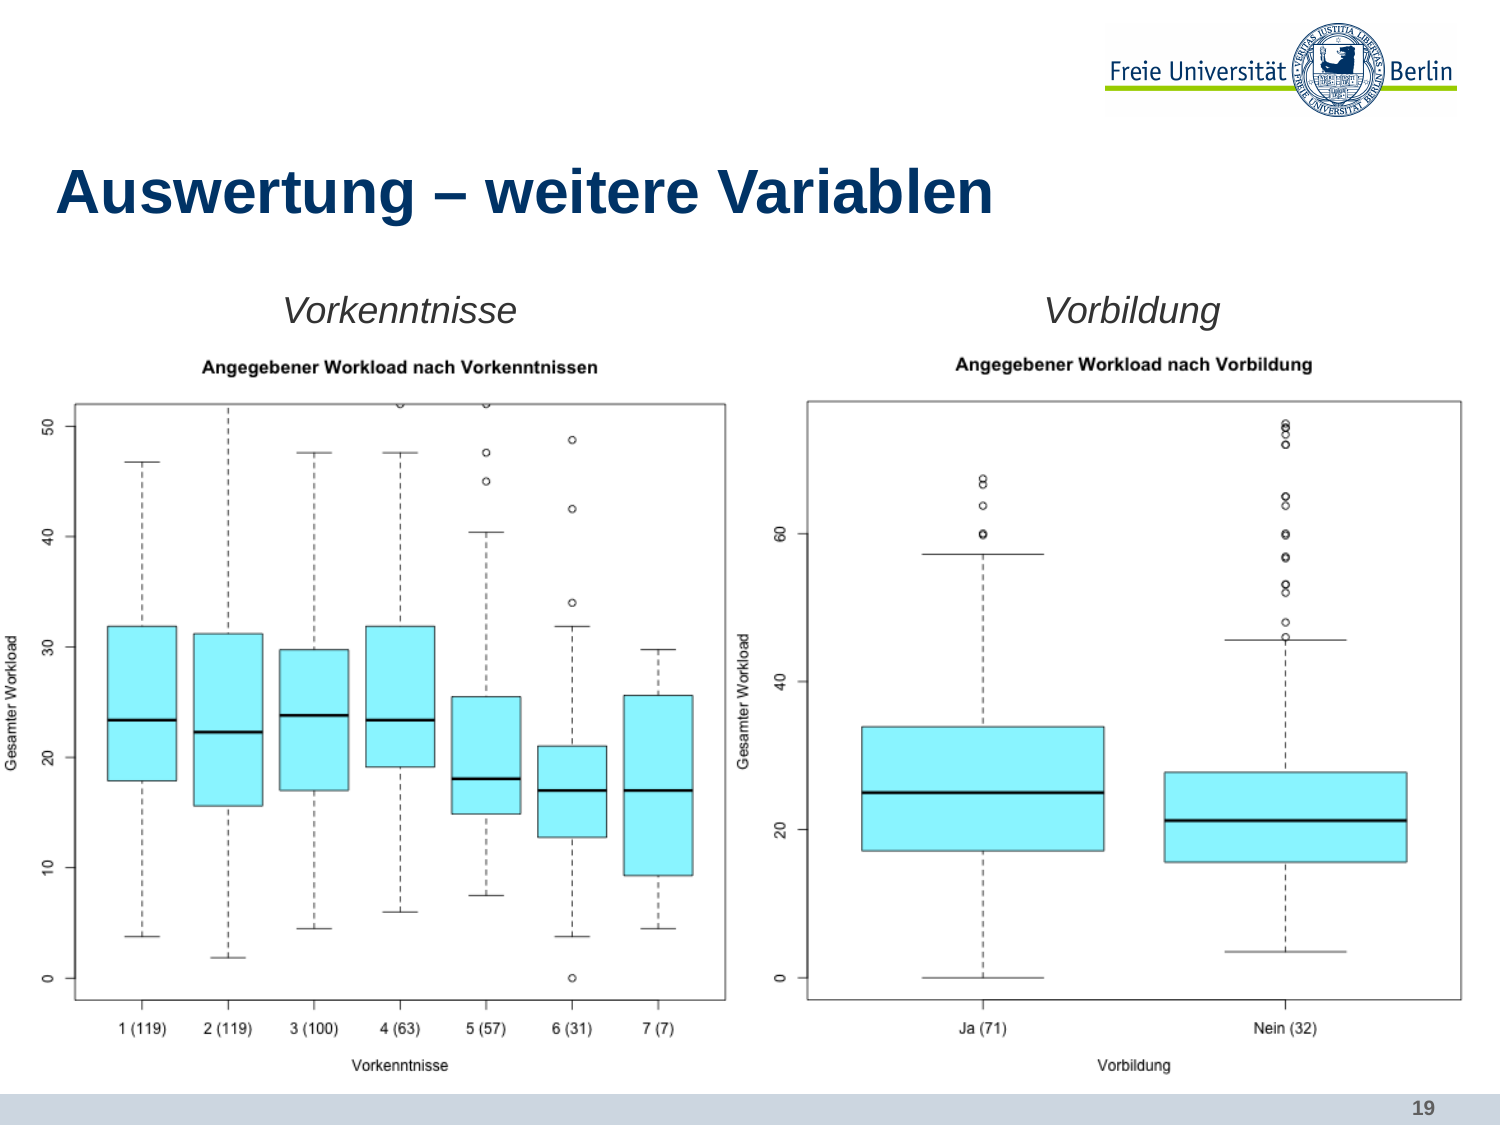

# Auswertung – weitere Variablen
Vorbildung
Vorkenntnisse